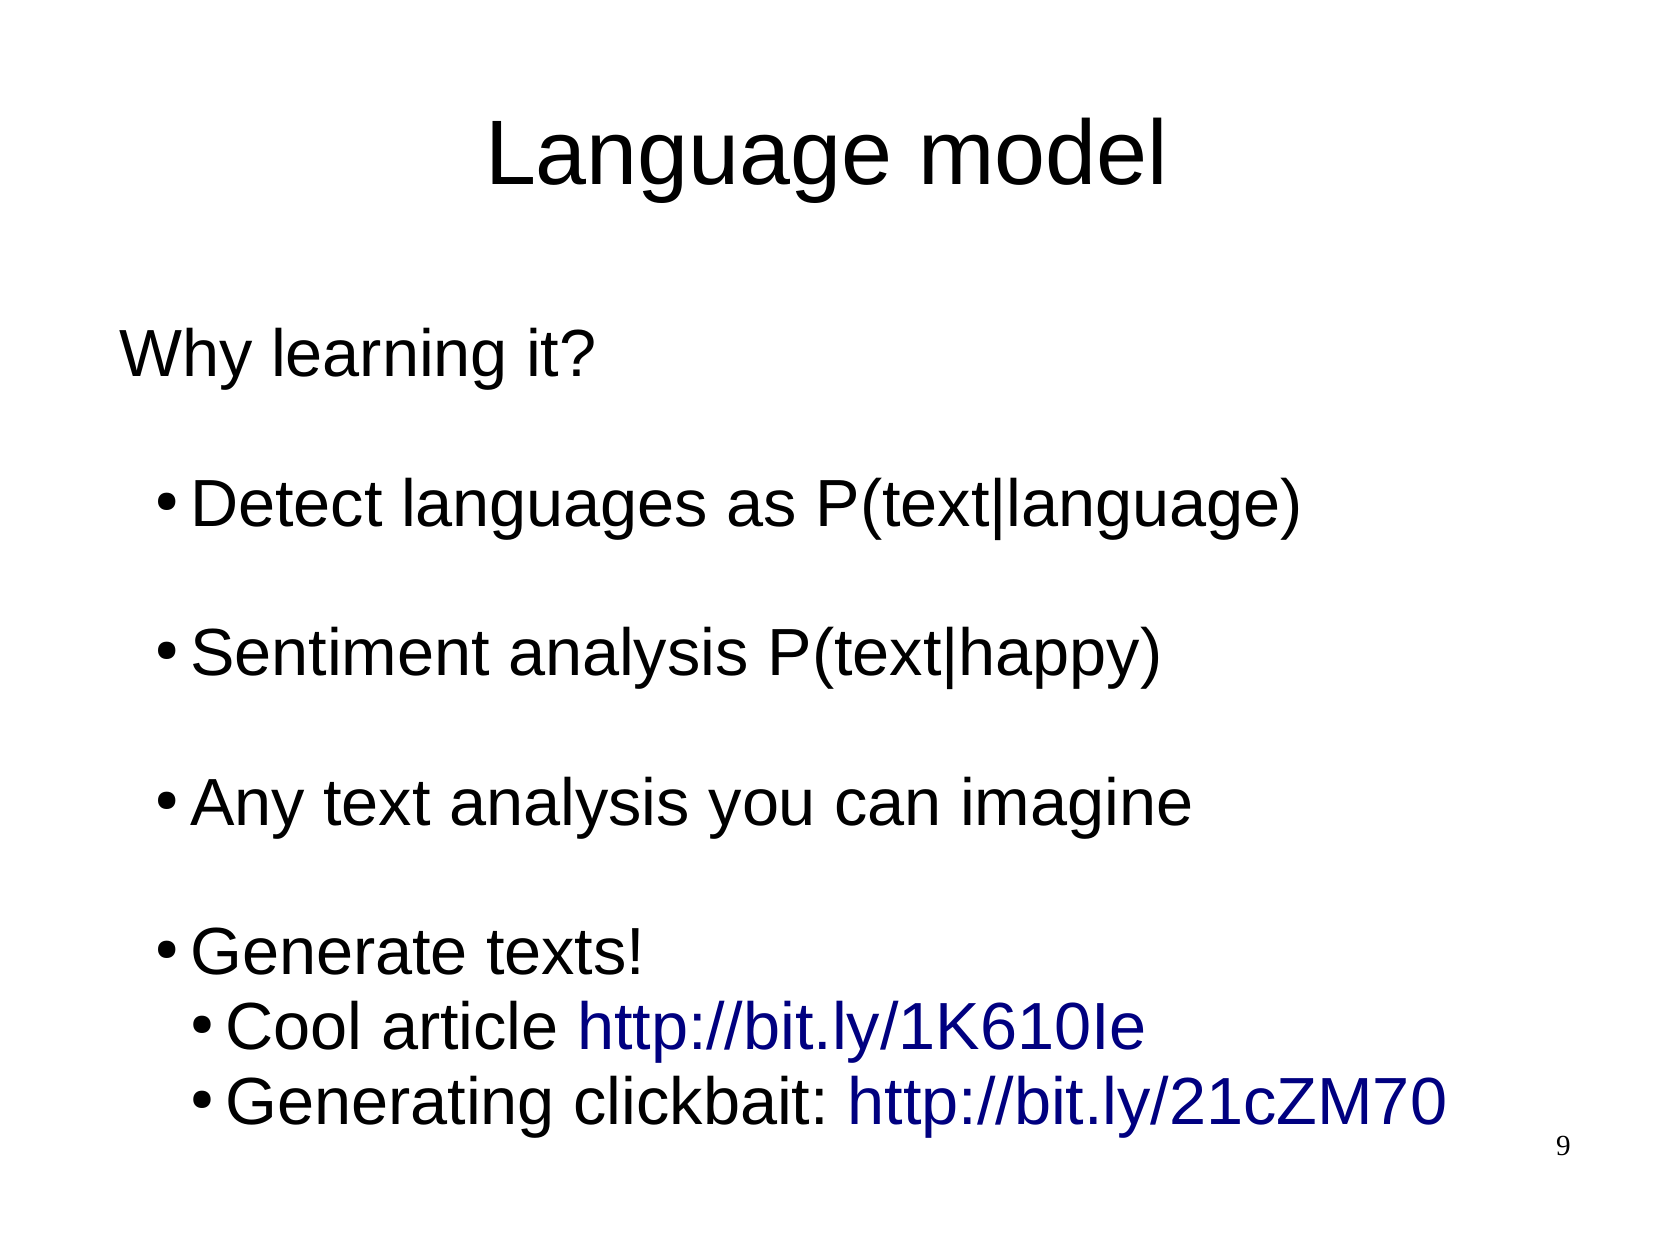

# Language model
Why learning it?
Detect languages as P(text|language)
Sentiment analysis P(text|happy)
Any text analysis you can imagine
Generate texts!
Cool article http://bit.ly/1K610Ie
Generating clickbait: http://bit.ly/21cZM70
9